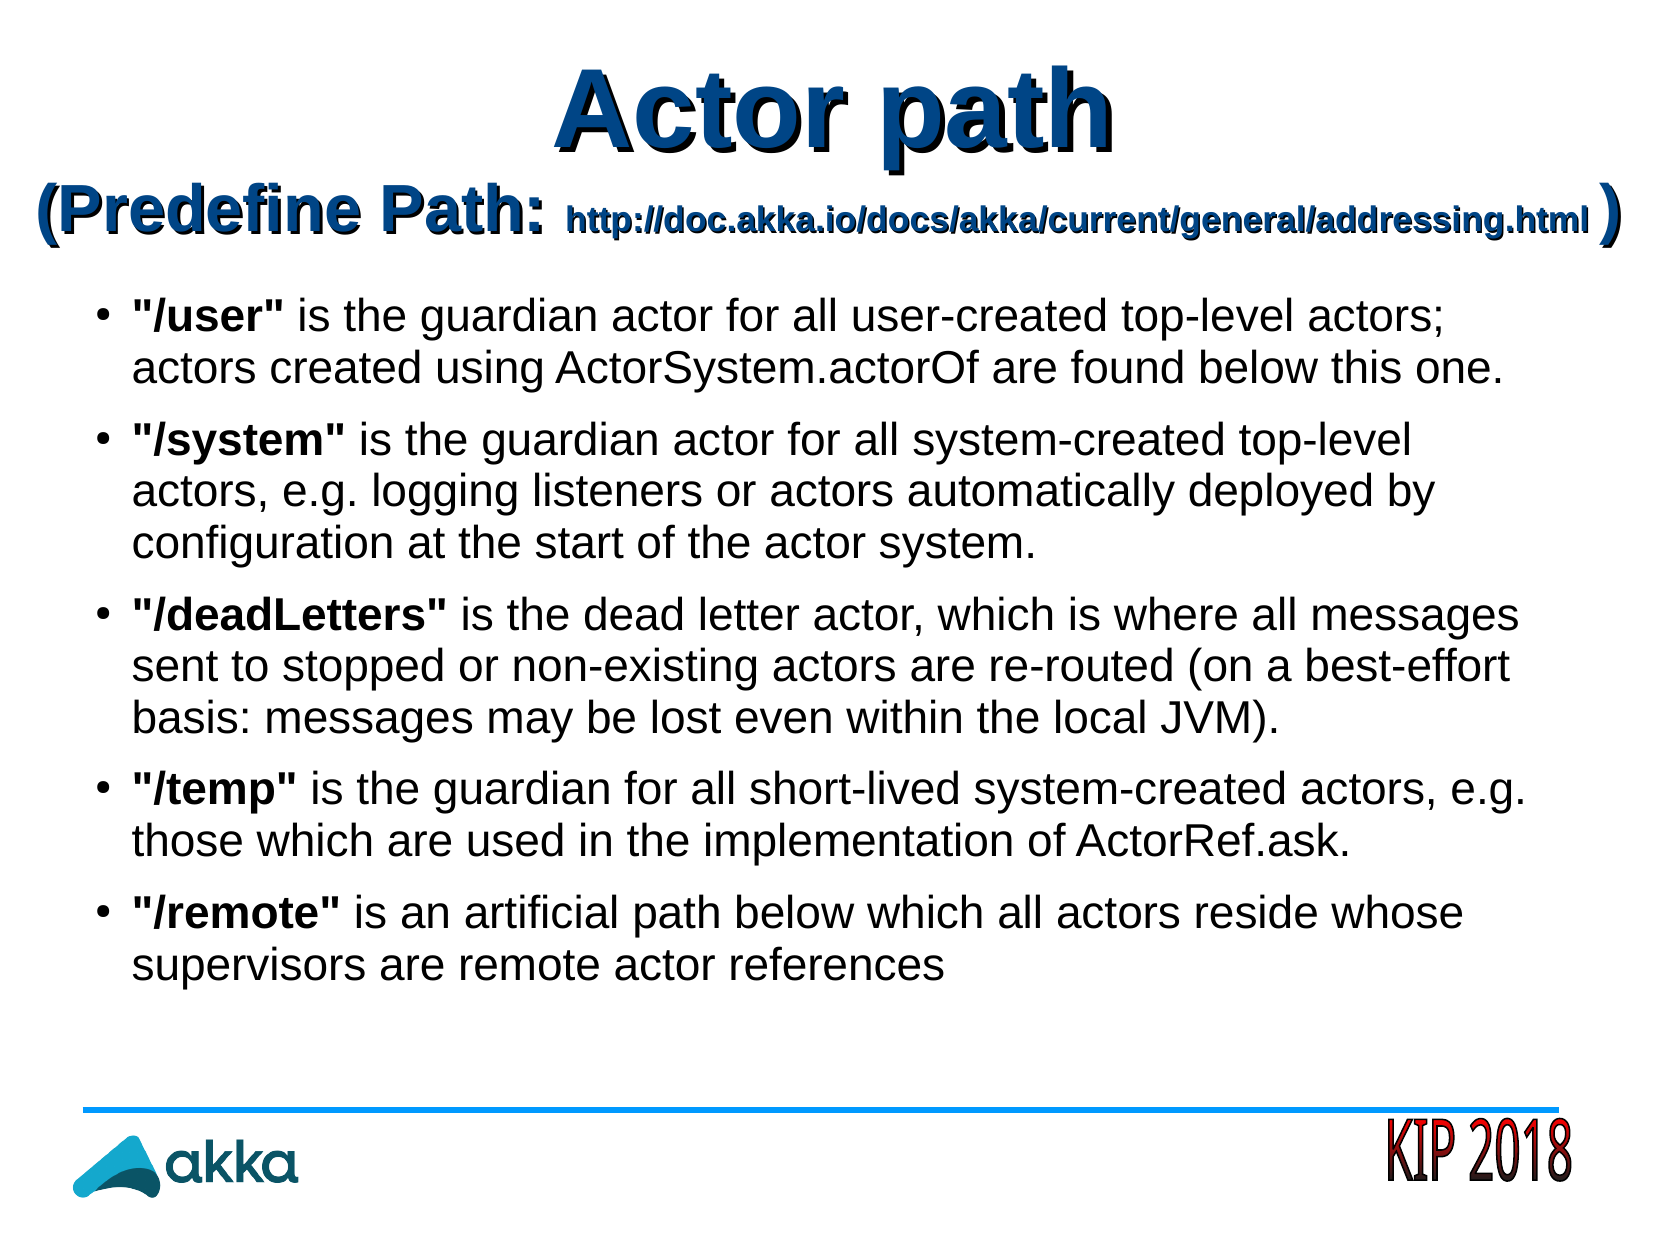

Actor path
(Predefine Path: http://doc.akka.io/docs/akka/current/general/addressing.html )
# "/user" is the guardian actor for all user-created top-level actors; actors created using ActorSystem.actorOf are found below this one.
"/system" is the guardian actor for all system-created top-level actors, e.g. logging listeners or actors automatically deployed by configuration at the start of the actor system.
"/deadLetters" is the dead letter actor, which is where all messages sent to stopped or non-existing actors are re-routed (on a best-effort basis: messages may be lost even within the local JVM).
"/temp" is the guardian for all short-lived system-created actors, e.g. those which are used in the implementation of ActorRef.ask.
"/remote" is an artificial path below which all actors reside whose supervisors are remote actor references